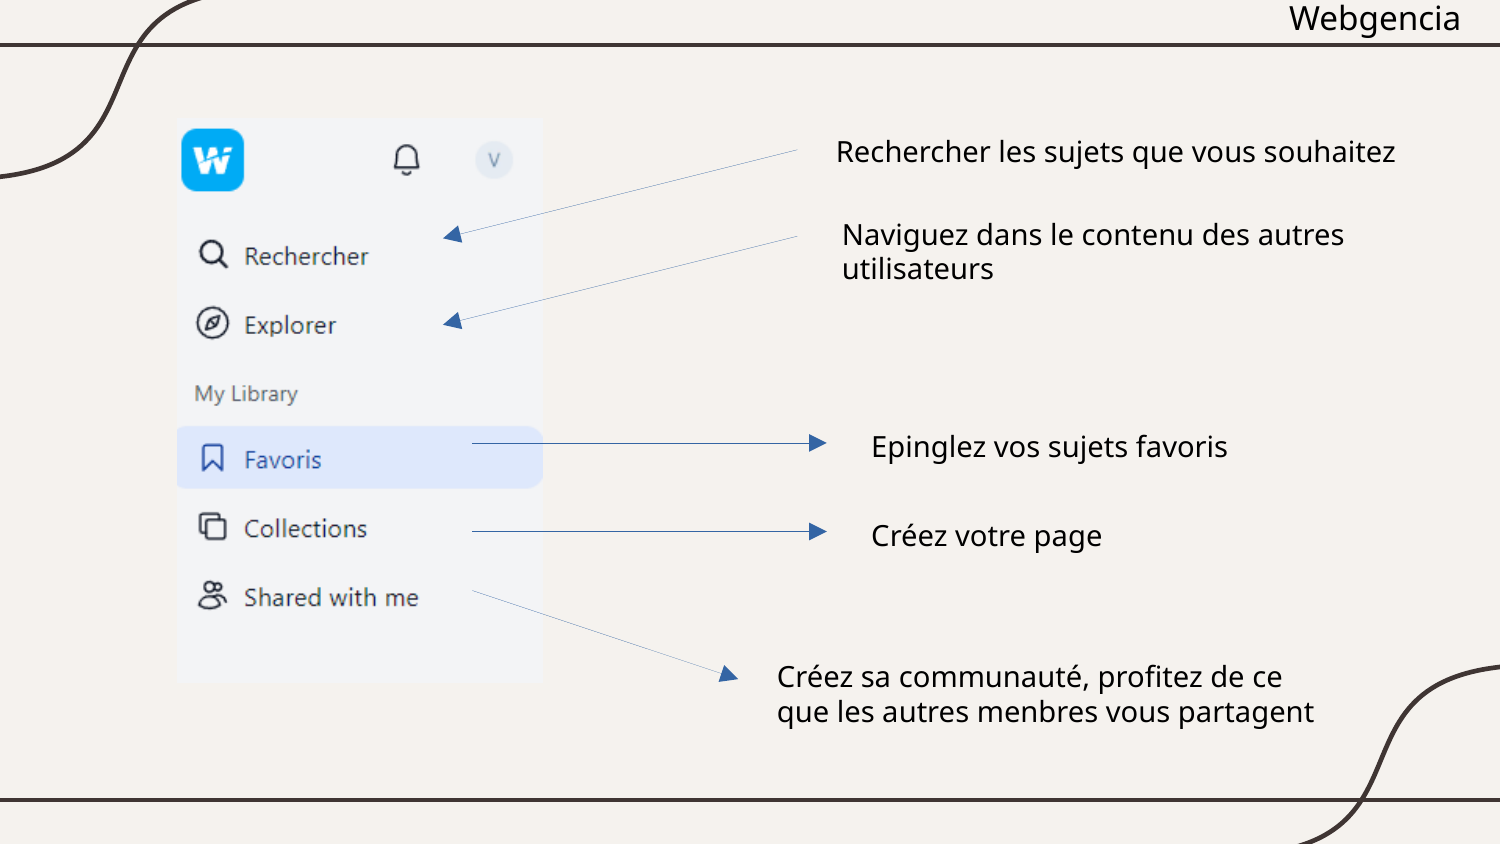

Webgencia
Rechercher les sujets que vous souhaitez
Naviguez dans le contenu des autres utilisateurs
Epinglez vos sujets favoris
Créez votre page
Créez sa communauté, profitez de ce que les autres menbres vous partagent